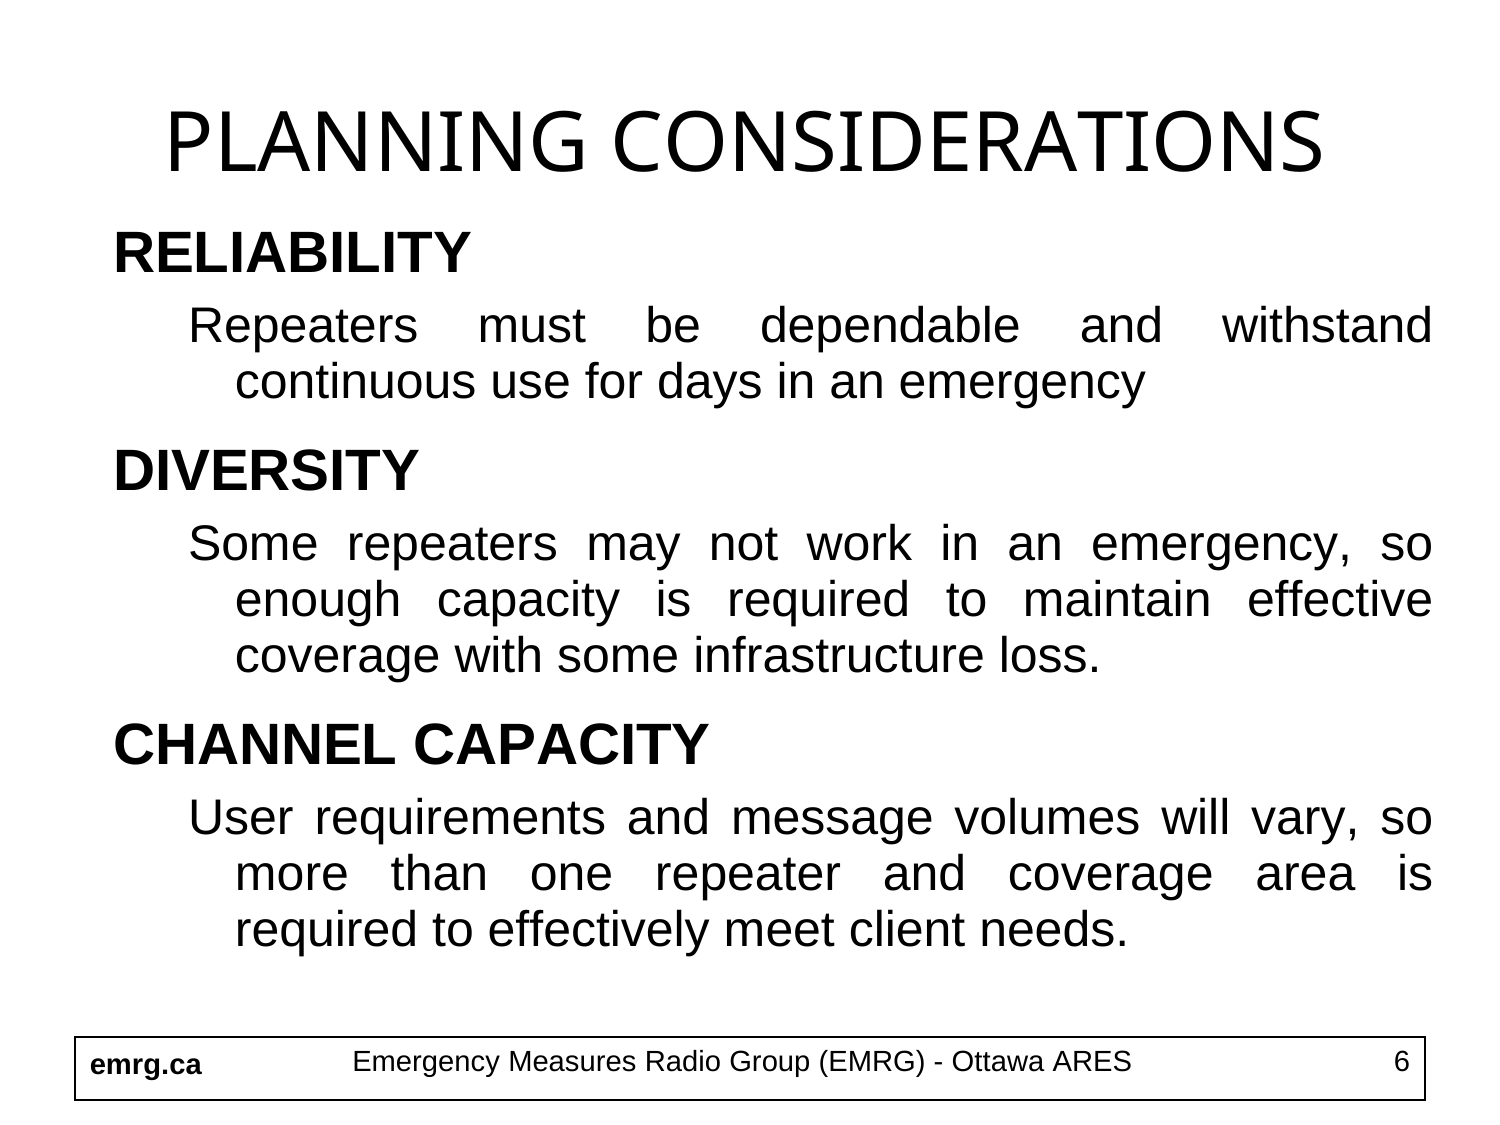

# PLANNING CONSIDERATIONS
RELIABILITY
Repeaters must be dependable and withstand continuous use for days in an emergency
DIVERSITY
Some repeaters may not work in an emergency, so enough capacity is required to maintain effective coverage with some infrastructure loss.
CHANNEL CAPACITY
User requirements and message volumes will vary, so more than one repeater and coverage area is required to effectively meet client needs.
Emergency Measures Radio Group (EMRG) - Ottawa ARES
6